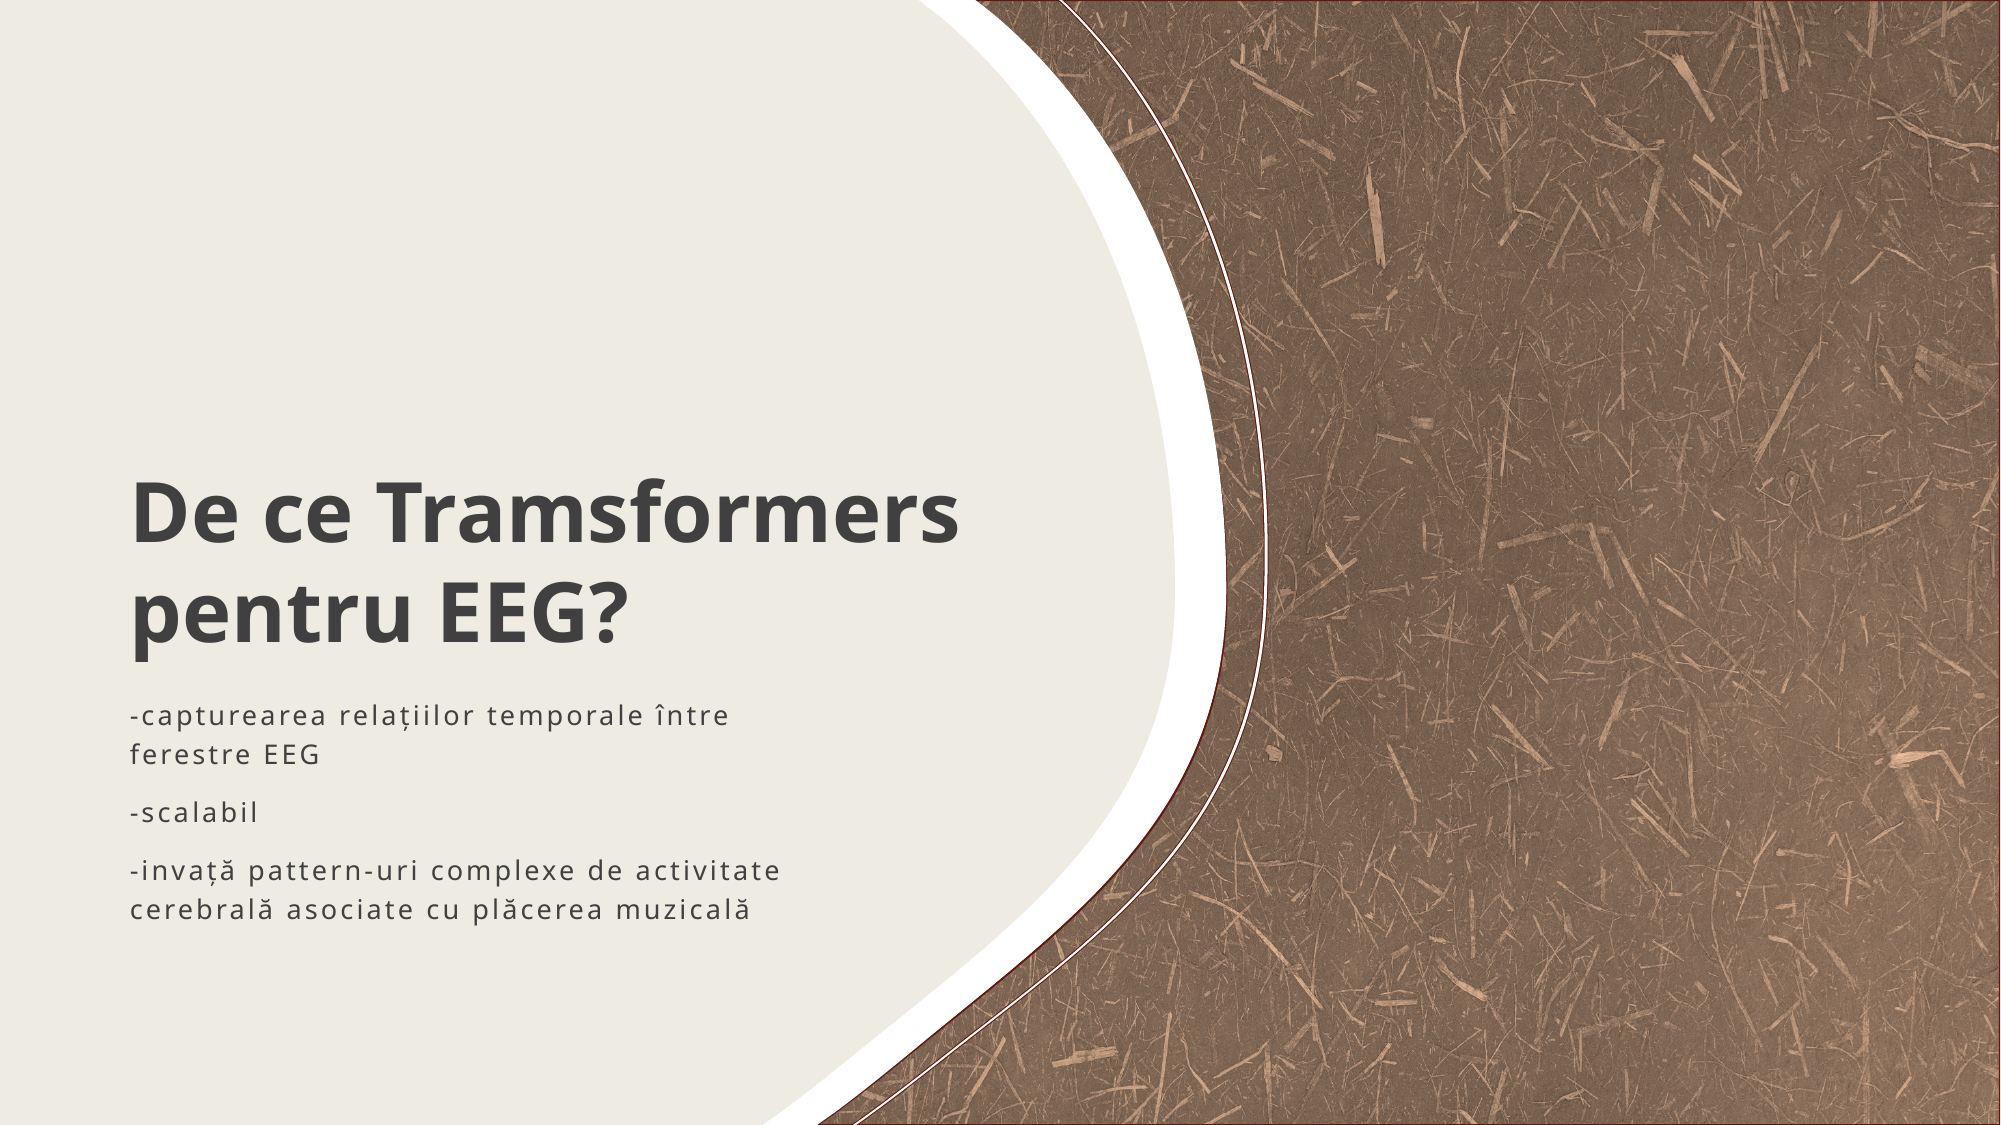

# De ce Tramsformers pentru EEG?
-capturearea relațiilor temporale între ferestre EEG
-scalabil
-invață pattern-uri complexe de activitate cerebrală asociate cu plăcerea muzicală